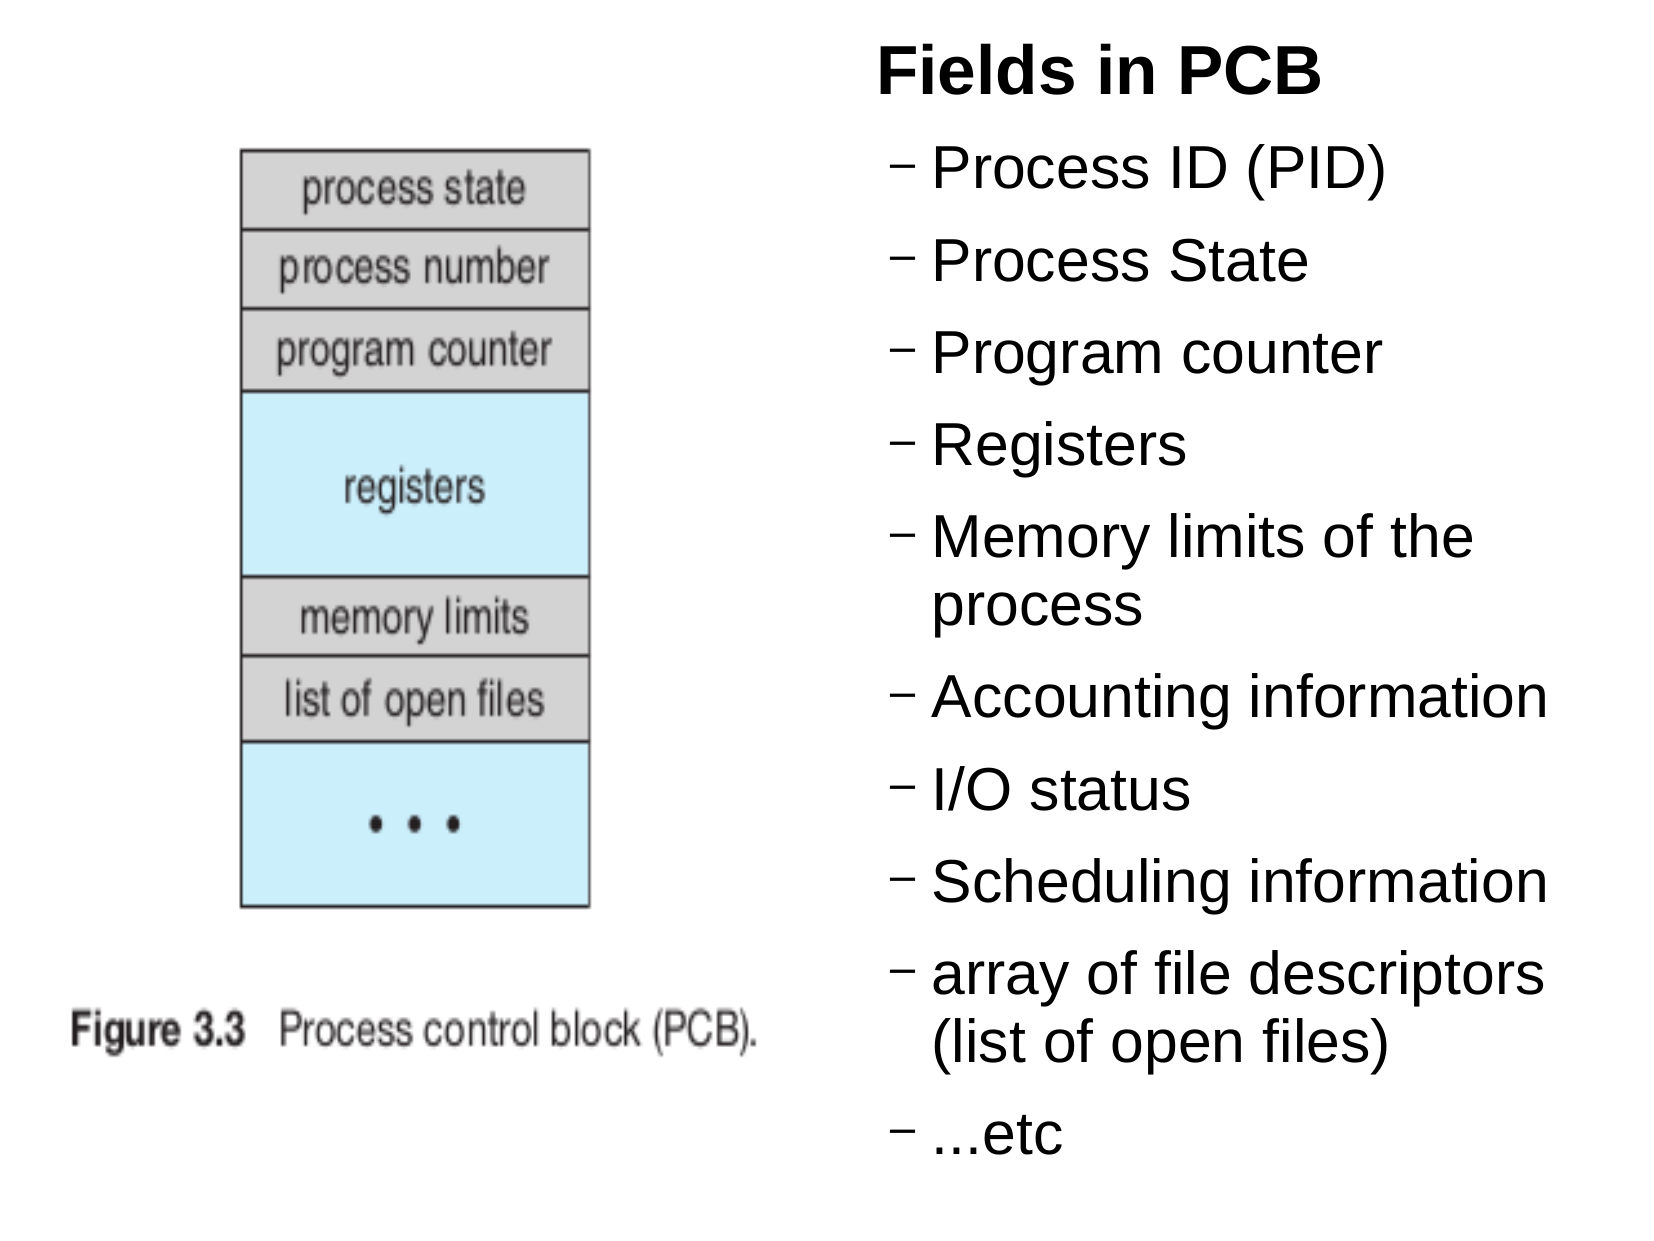

# Fields in PCB
Process ID (PID)
Process State
Program counter
Registers
Memory limits of the process
Accounting information
I/O status
Scheduling information
array of file descriptors (list of open files)
...etc